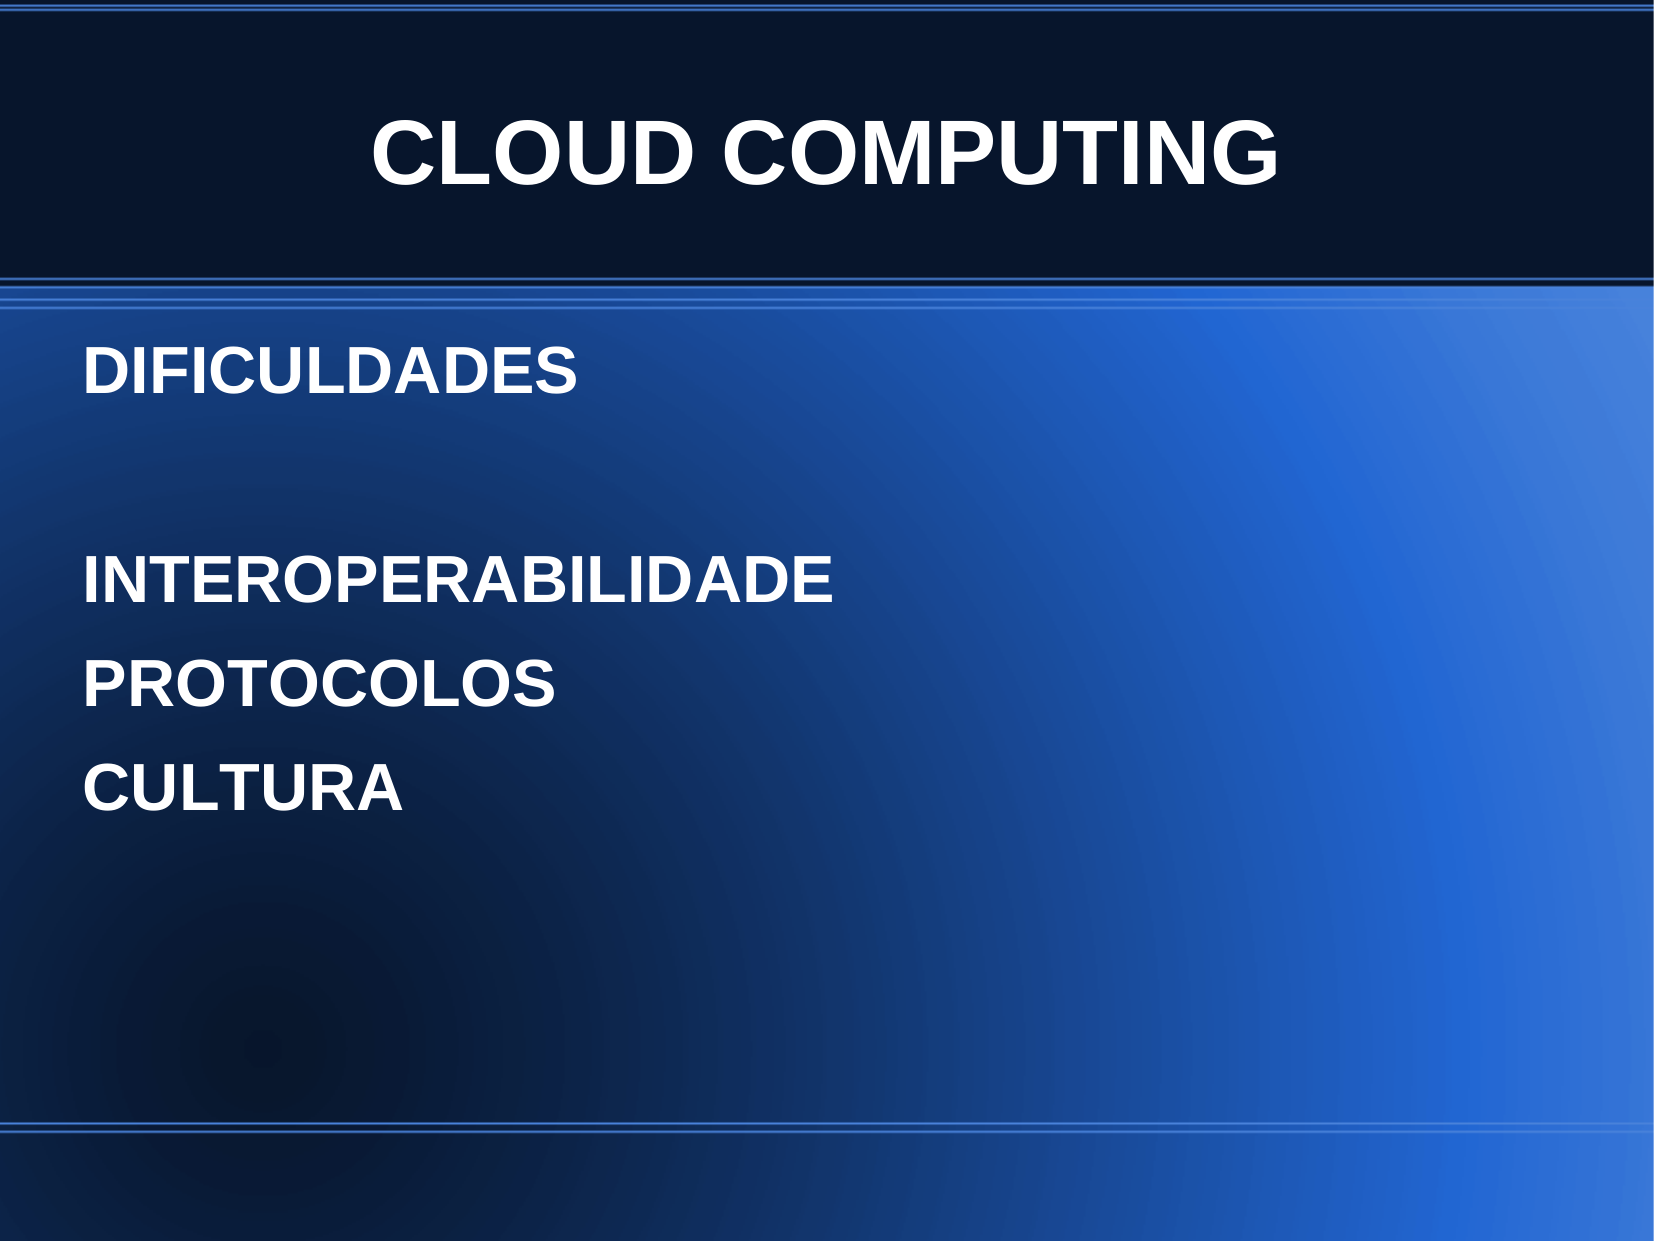

# CLOUD COMPUTING
DIFICULDADES
INTEROPERABILIDADE
PROTOCOLOS
CULTURA